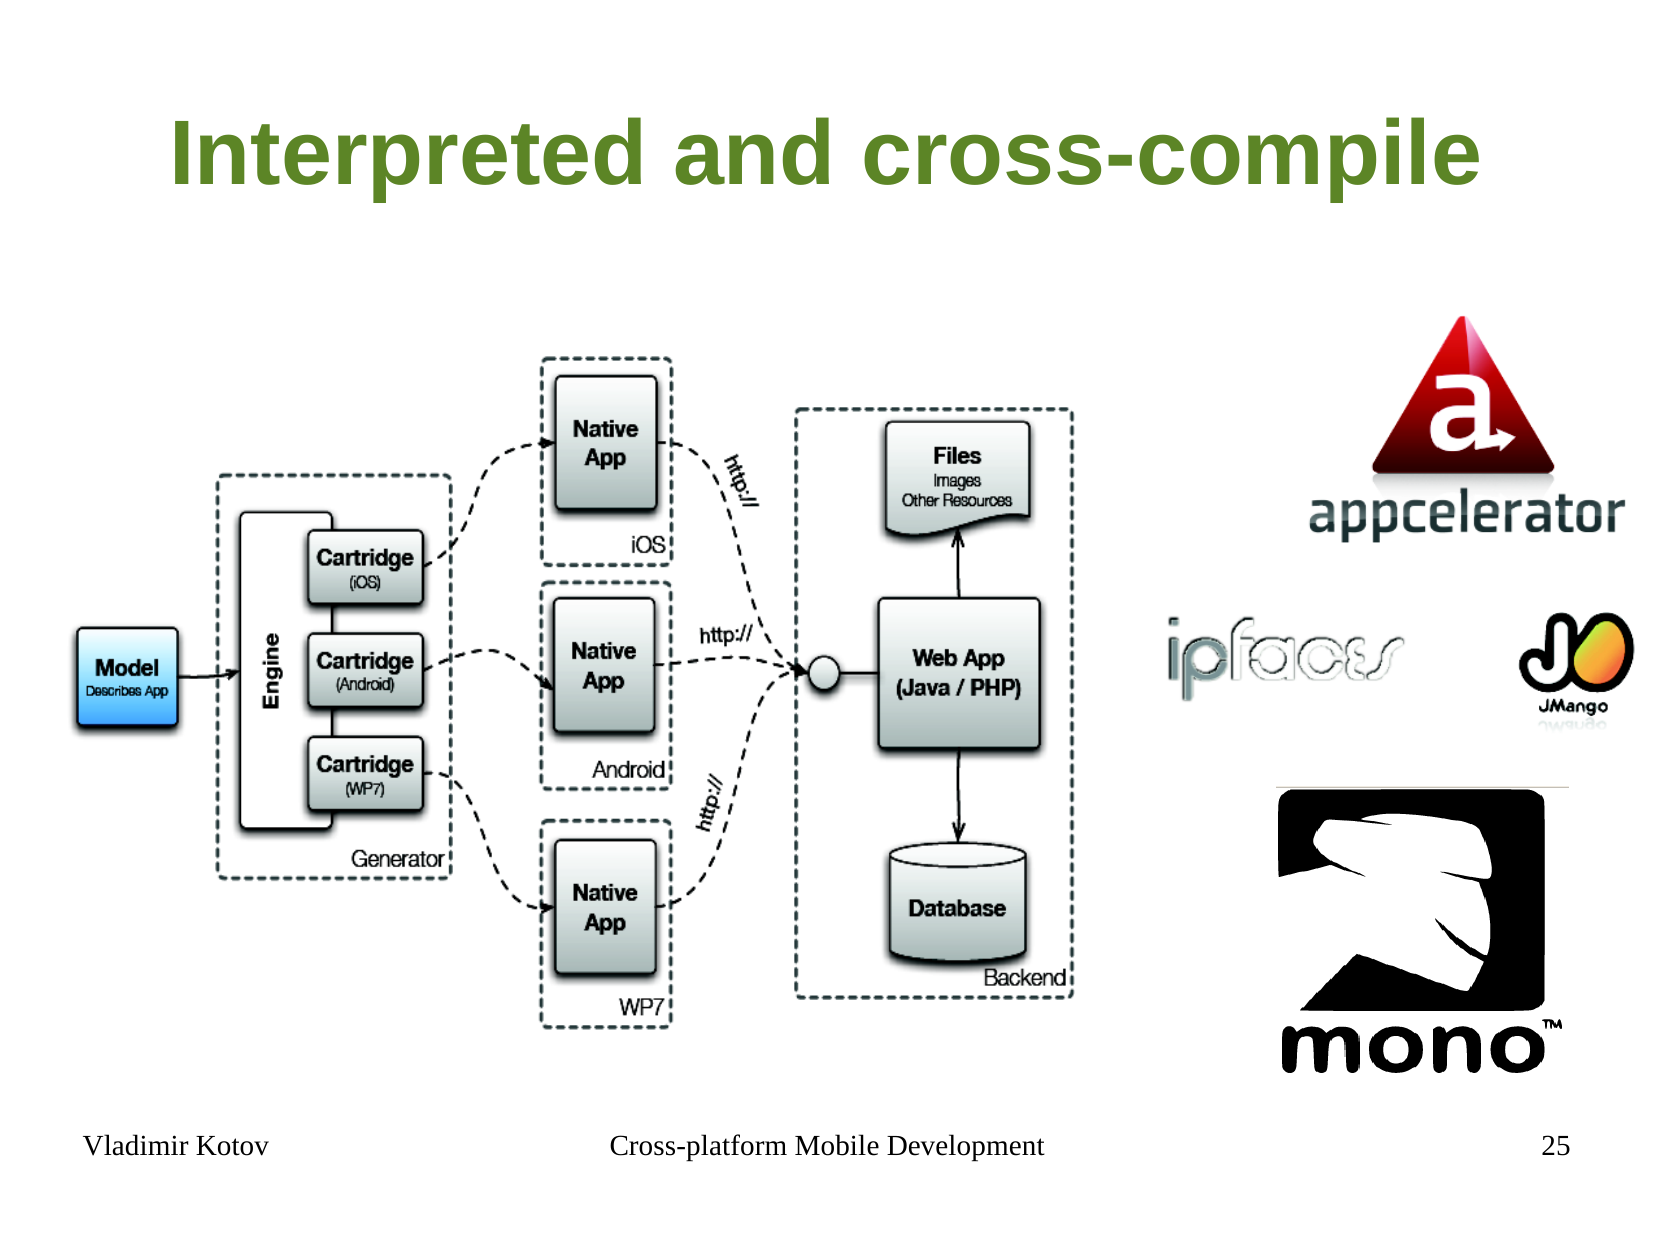

# Interpreted and cross-compile
Vladimir Kotov
Cross-platform Mobile Development
25